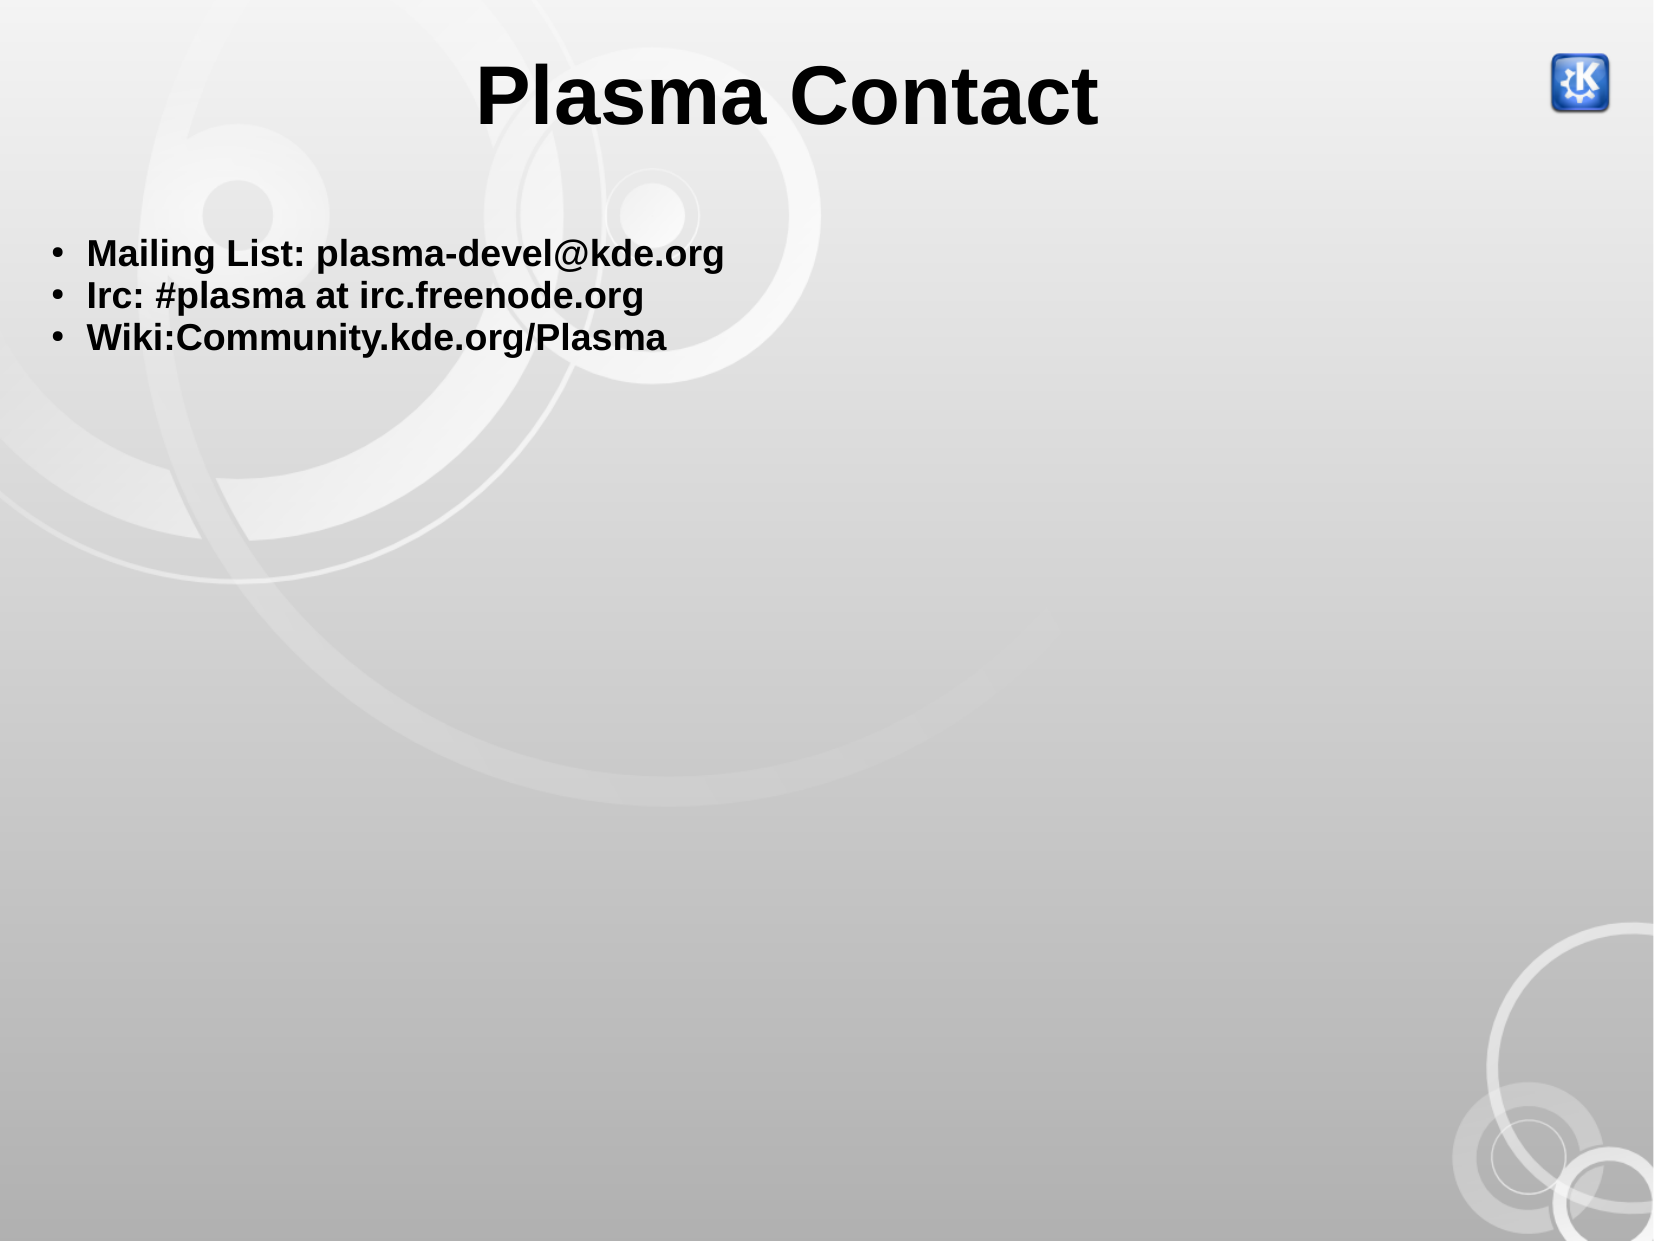

Plasma Contact
Mailing List: plasma-devel@kde.org
Irc: #plasma at irc.freenode.org
Wiki:Community.kde.org/Plasma